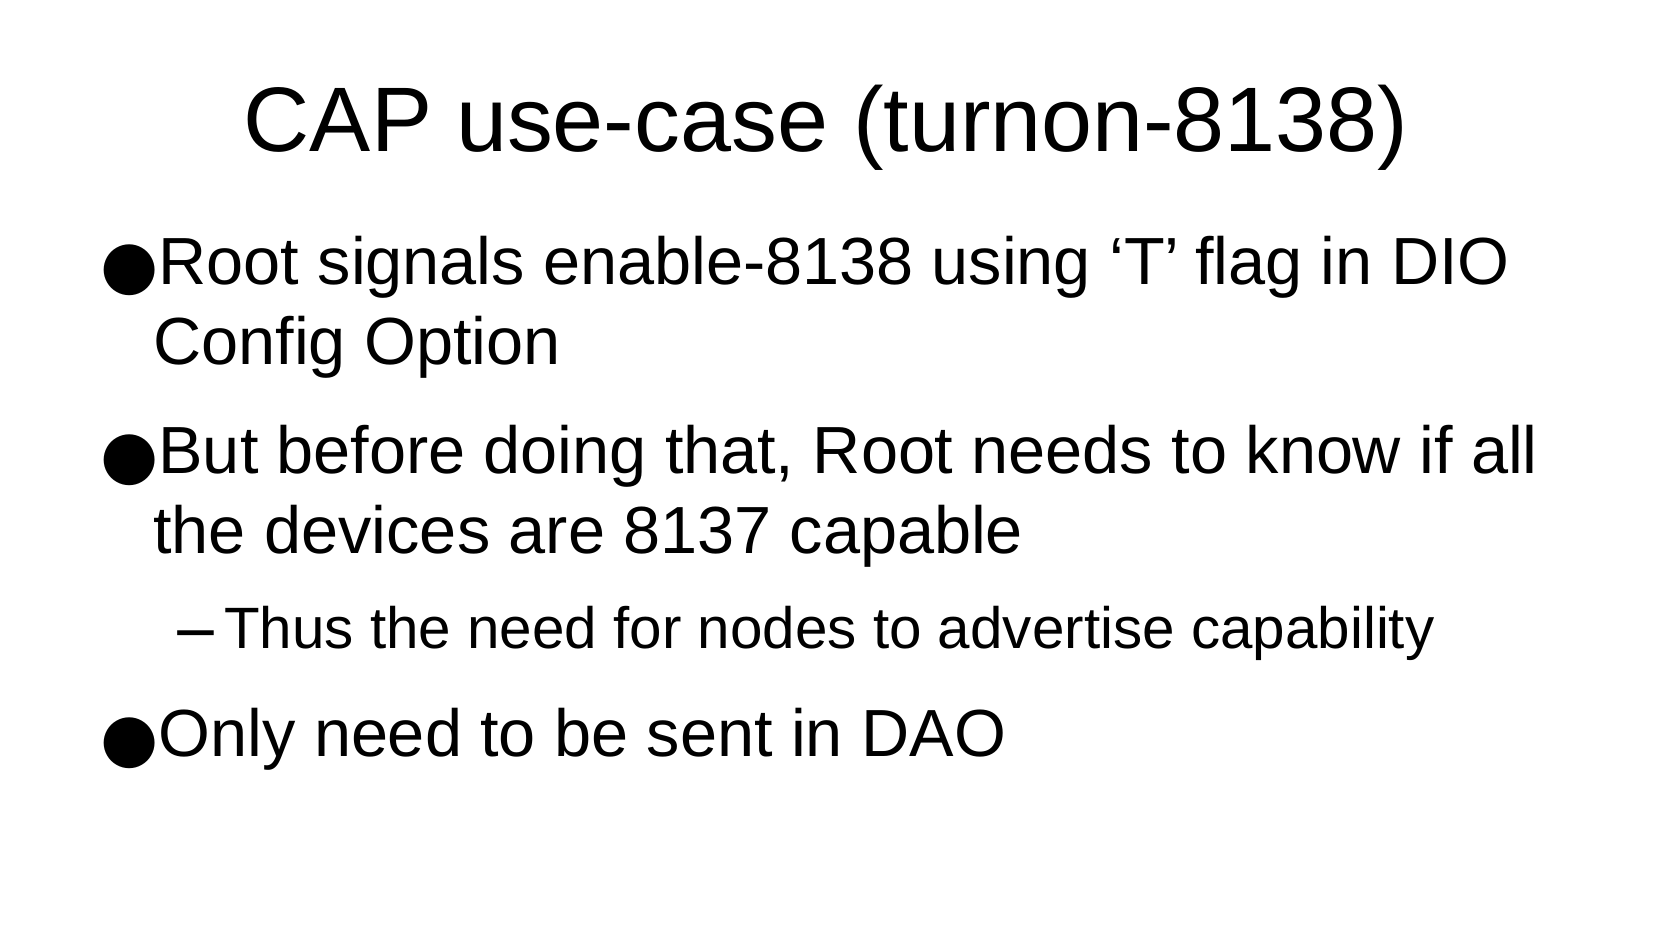

CAP use-case (turnon-8138)
Root signals enable-8138 using ‘T’ flag in DIO Config Option
But before doing that, Root needs to know if all the devices are 8137 capable
Thus the need for nodes to advertise capability
Only need to be sent in DAO